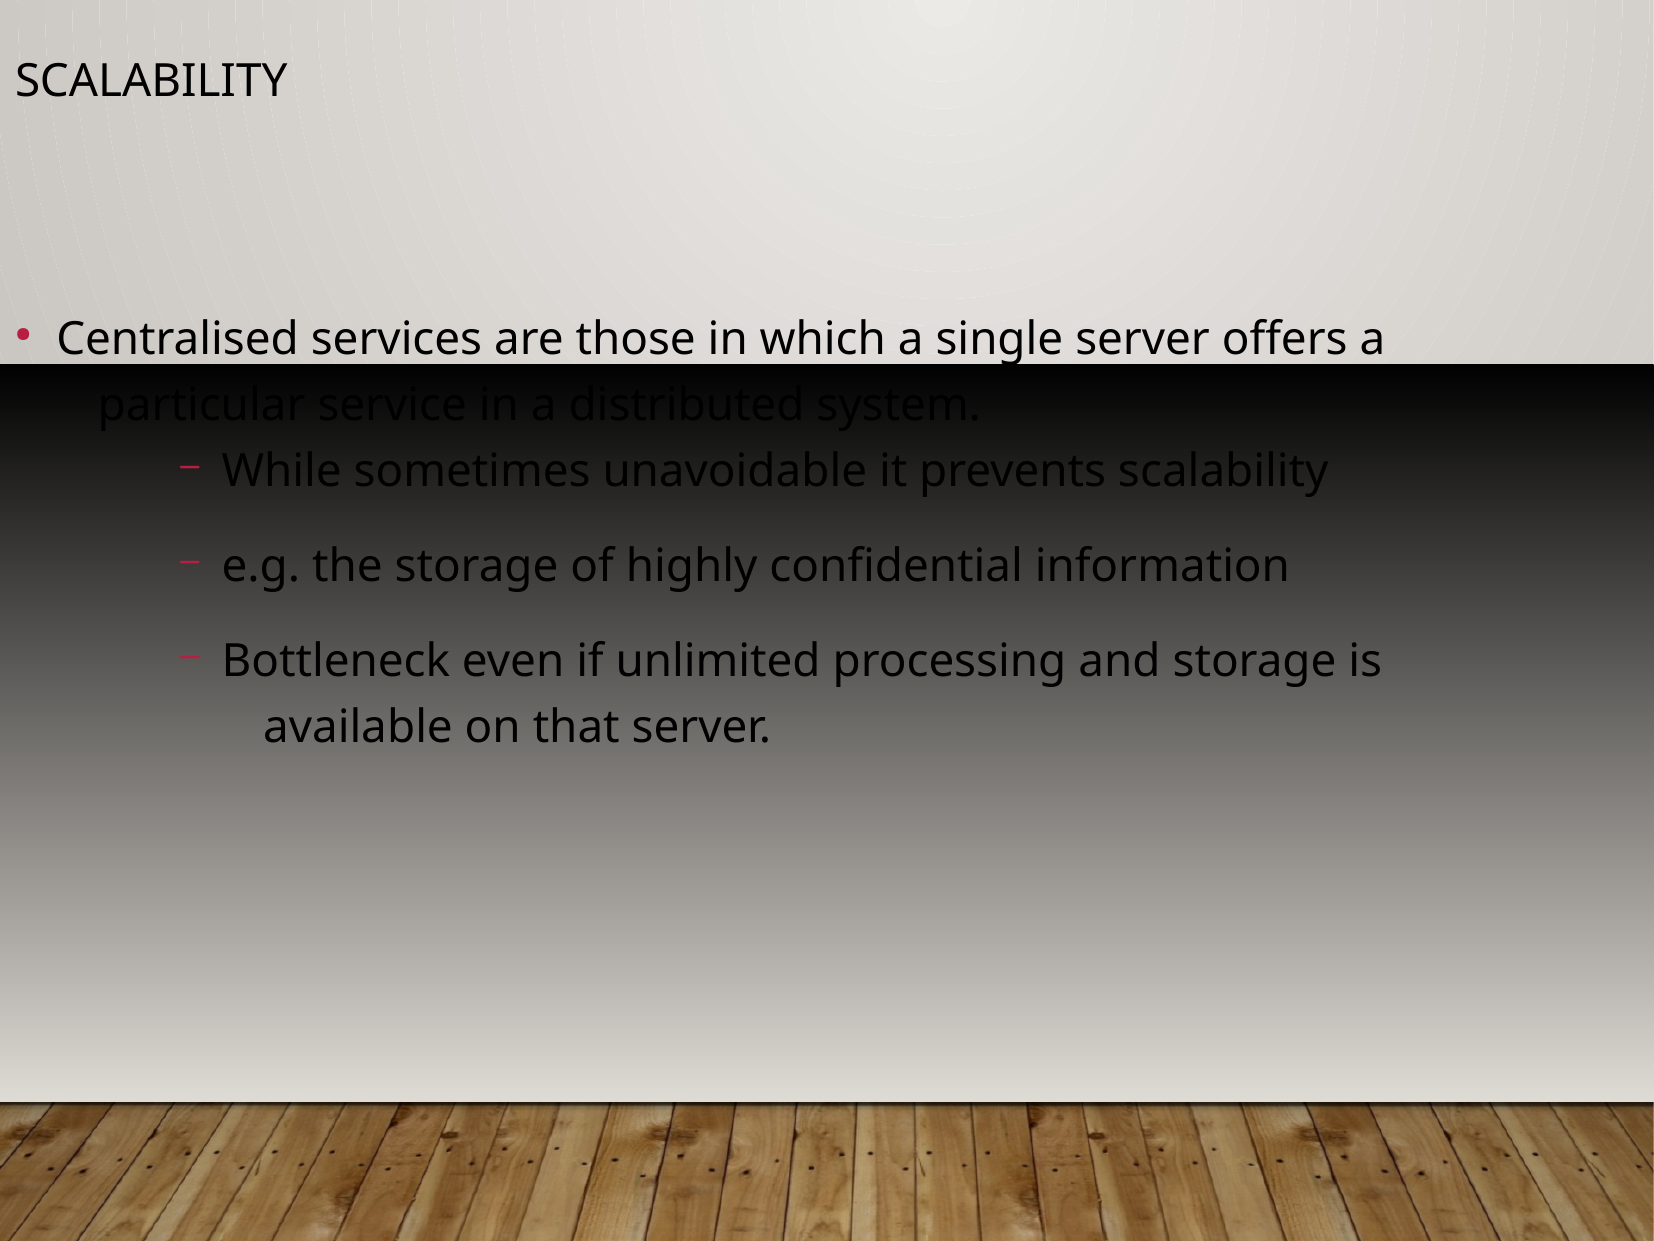

# Scalability
Centralised services are those in which a single server offers a particular service in a distributed system.
While sometimes unavoidable it prevents scalability
e.g. the storage of highly confidential information
Bottleneck even if unlimited processing and storage is available on that server.